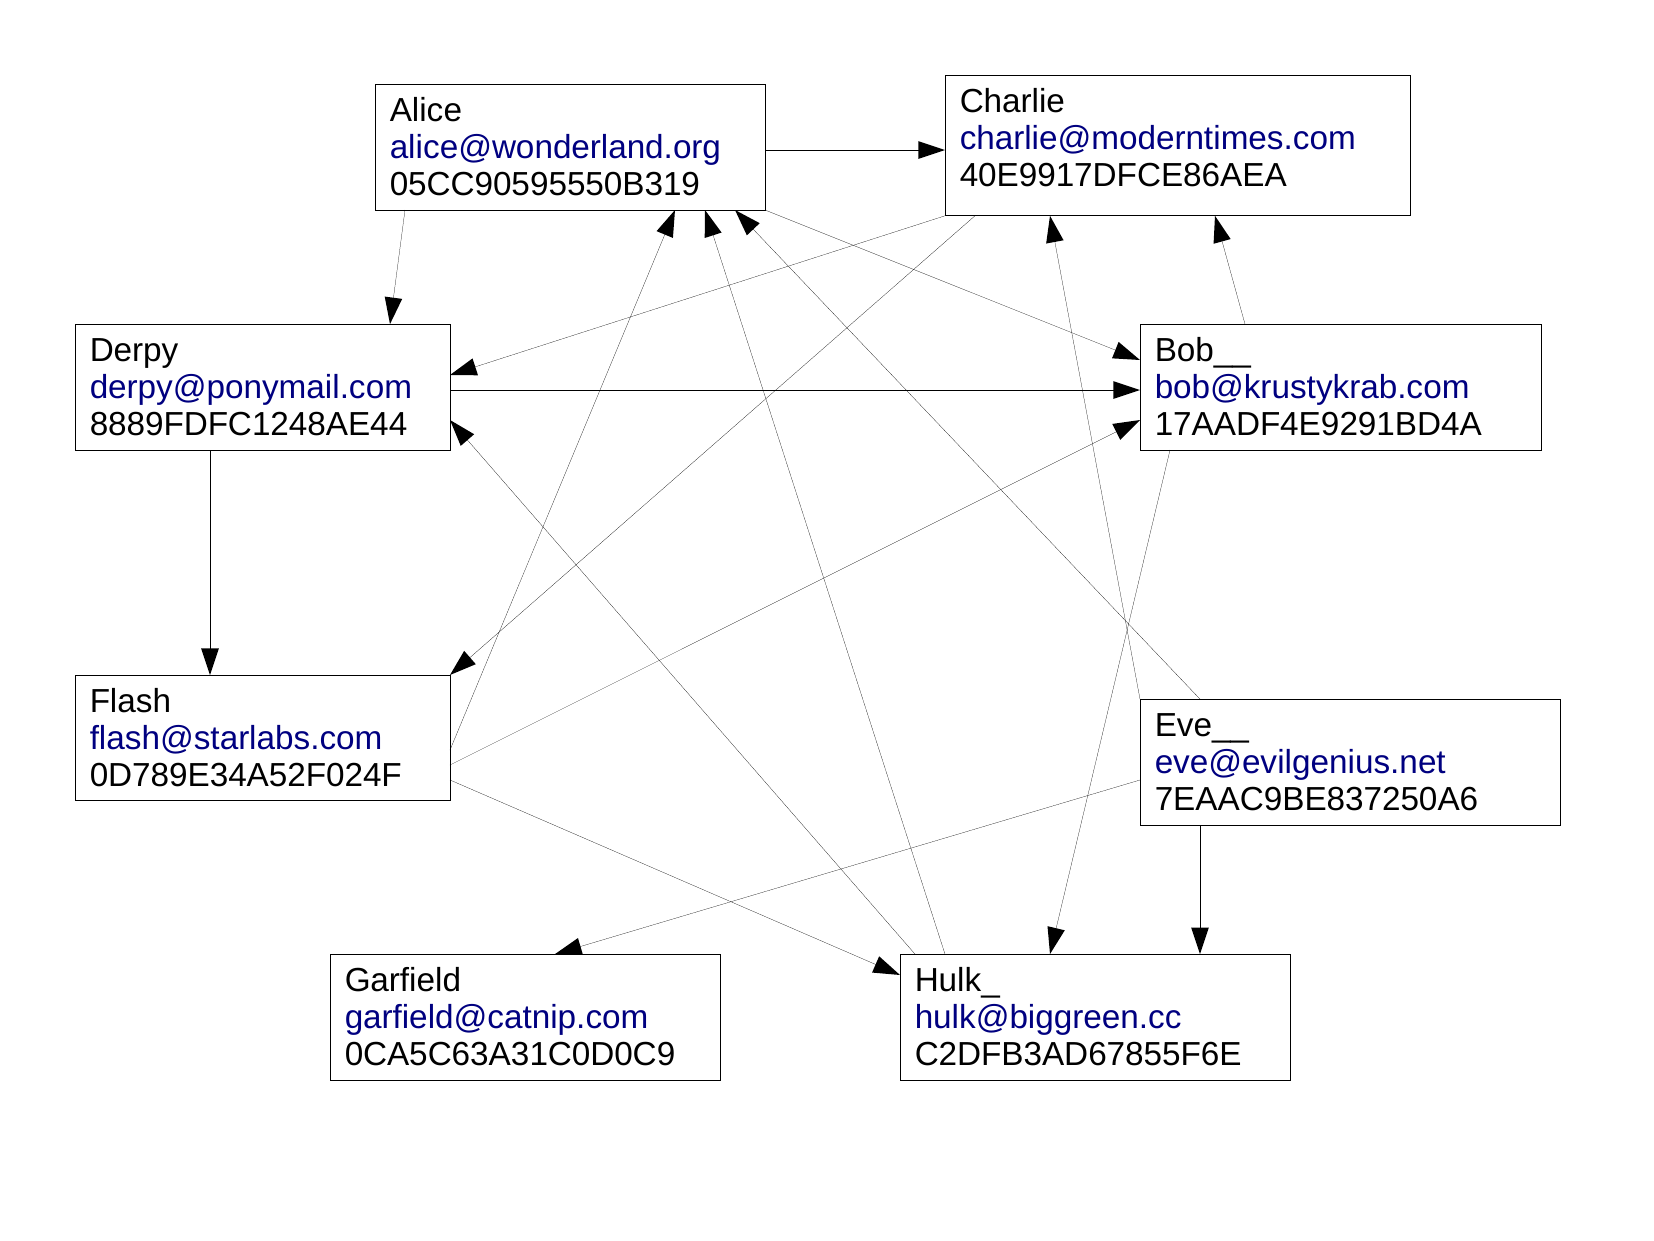

Charlie
charlie@moderntimes.com
40E9917DFCE86AEA
Alice
alice@wonderland.org
05CC90595550B319
Derpy
derpy@ponymail.com
8889FDFC1248AE44
Bob__
bob@krustykrab.com
17AADF4E9291BD4A
Flash
flash@starlabs.com
0D789E34A52F024F
Eve__
eve@evilgenius.net
7EAAC9BE837250A6
Garfield
garfield@catnip.com
0CA5C63A31C0D0C9
Hulk_
hulk@biggreen.cc
C2DFB3AD67855F6E